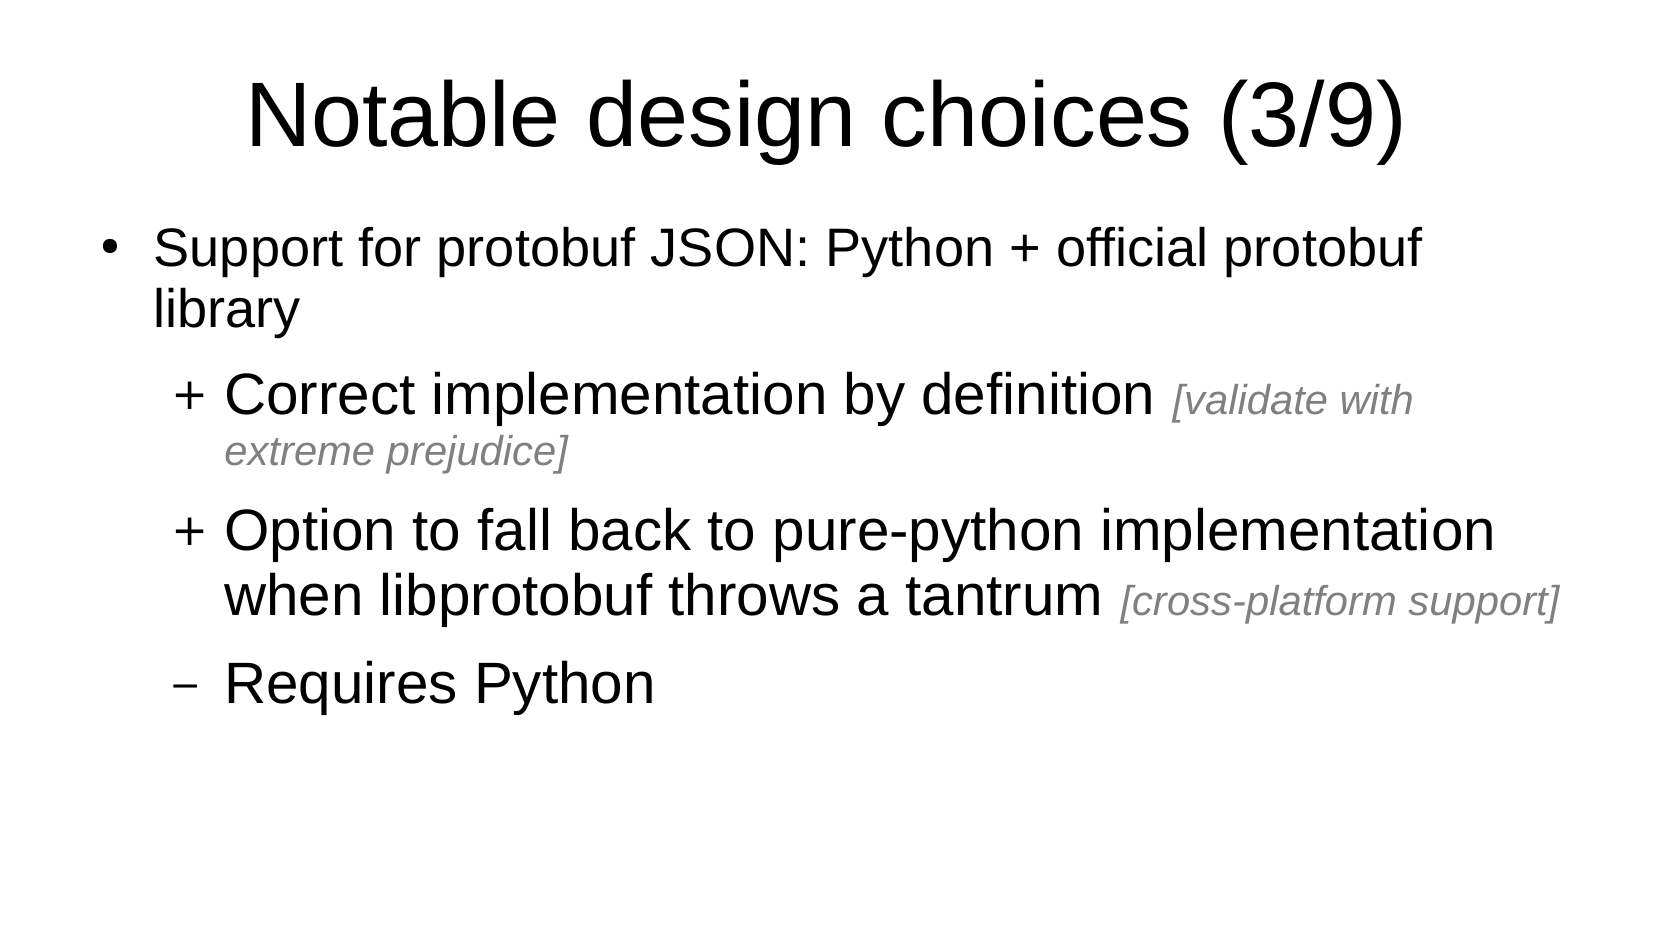

# Notable design choices (3/9)
Support for protobuf JSON: Python + official protobuf library
Correct implementation by definition [validate with extreme prejudice]
Option to fall back to pure-python implementation when libprotobuf throws a tantrum [cross-platform support]
Requires Python